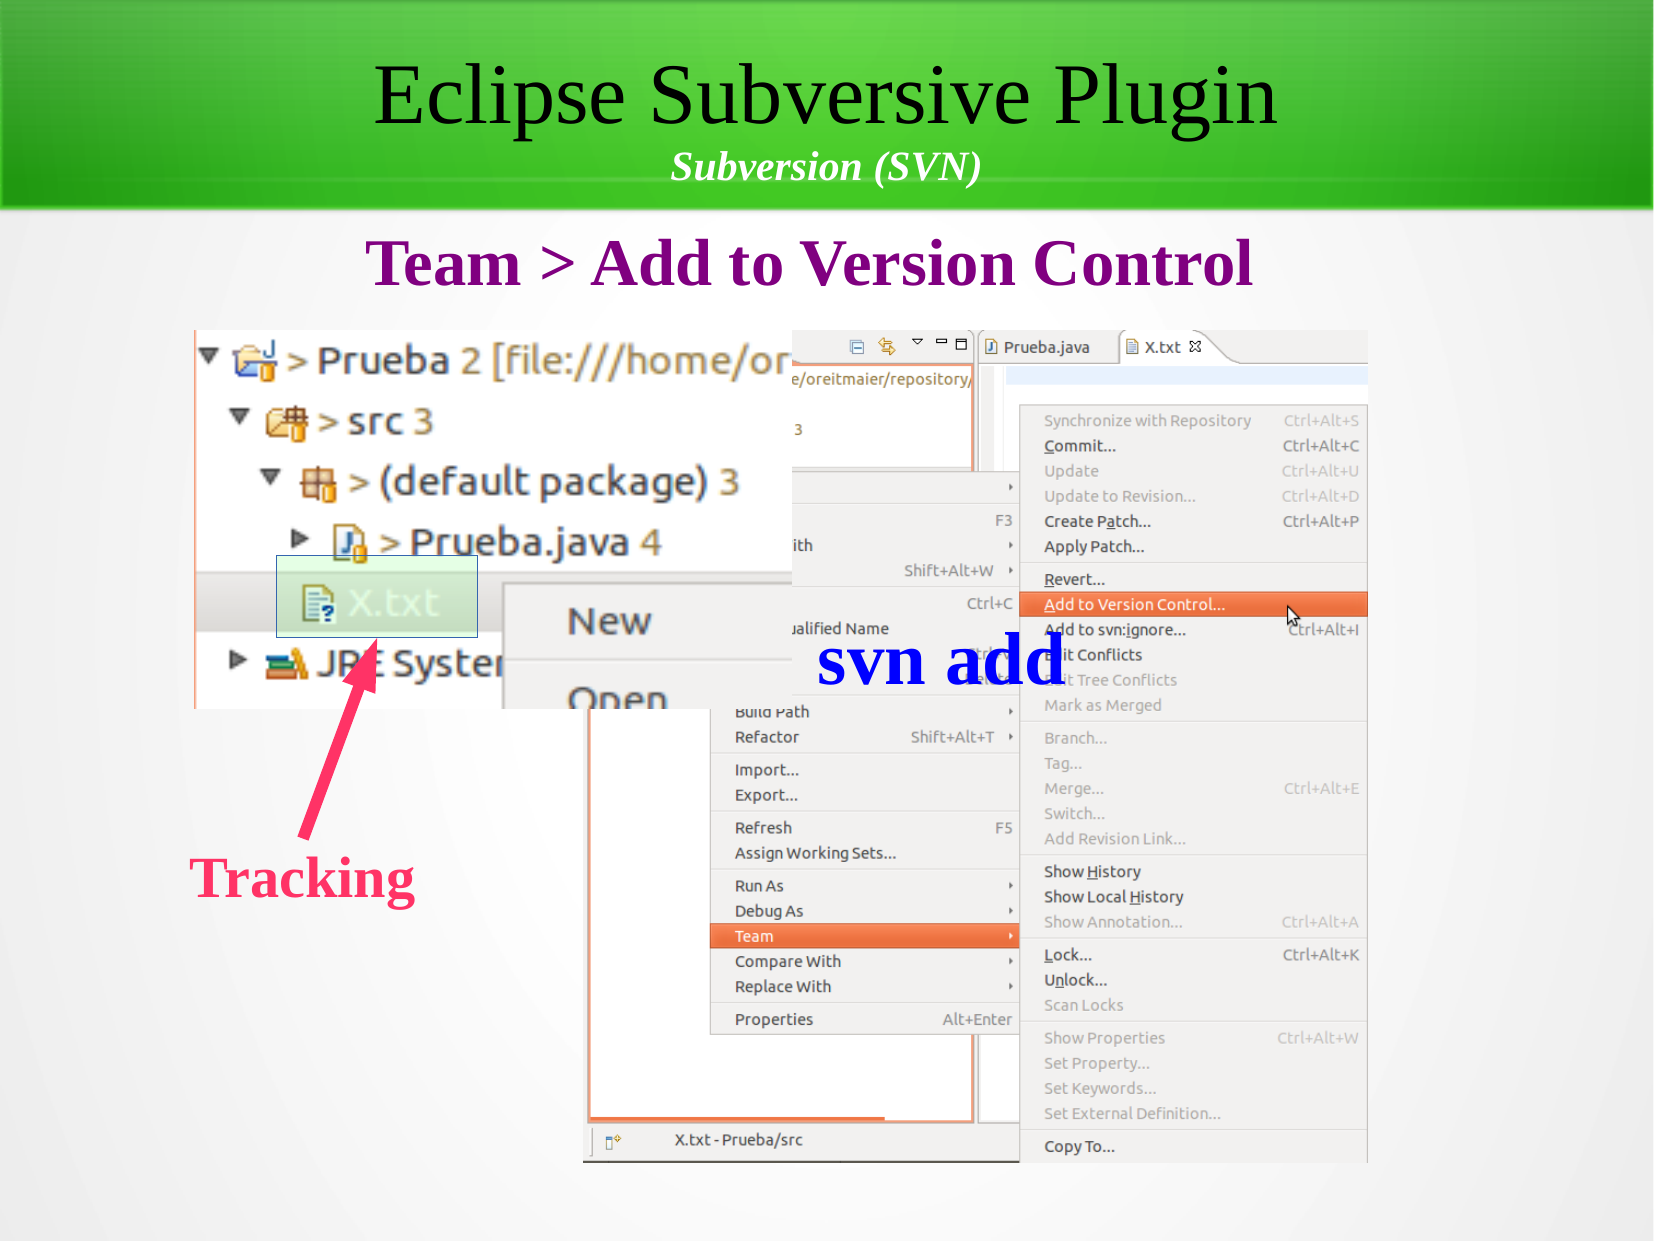

# Eclipse Subversive Plugin Subversion (SVN)
Team > Add to Version Control
svn add
Tracking